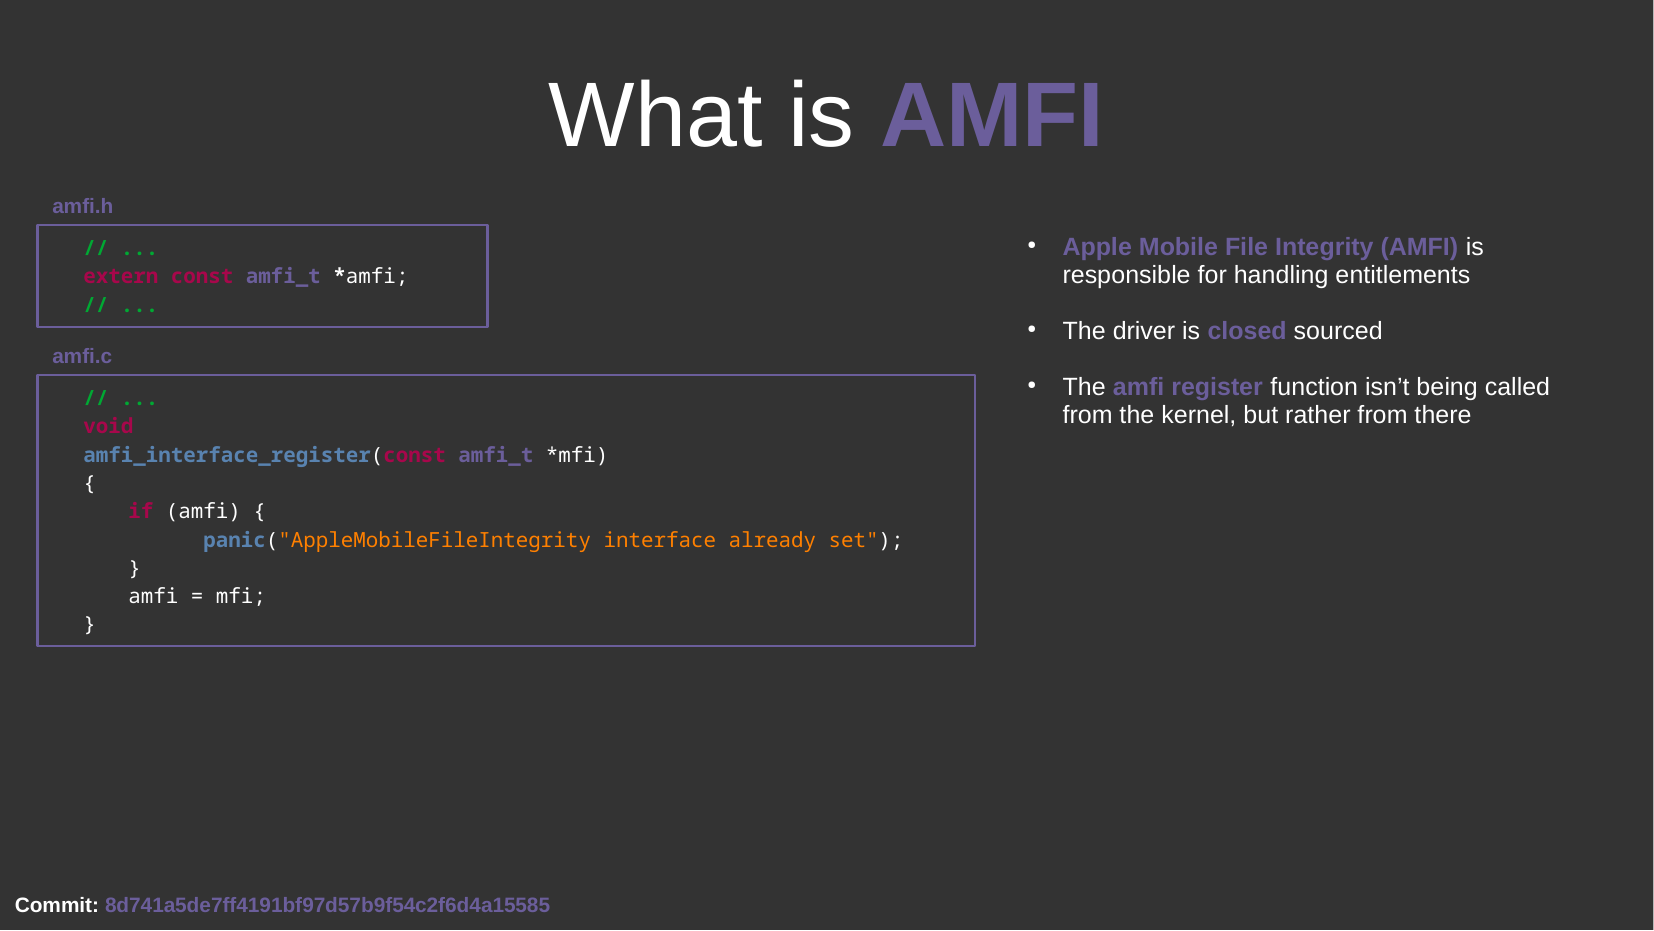

# What is AMFI
amfi.h
// ...
extern const amfi_t *amfi;
// ...
Apple Mobile File Integrity (AMFI) is responsible for handling entitlements
The driver is closed sourced
The amfi register function isn’t being called from the kernel, but rather from there
amfi.c
// ...
void
amfi_interface_register(const amfi_t *mfi)
{
	if (amfi) {
		panic("AppleMobileFileIntegrity interface already set");
	}
	amfi = mfi;
}
Commit: 8d741a5de7ff4191bf97d57b9f54c2f6d4a15585